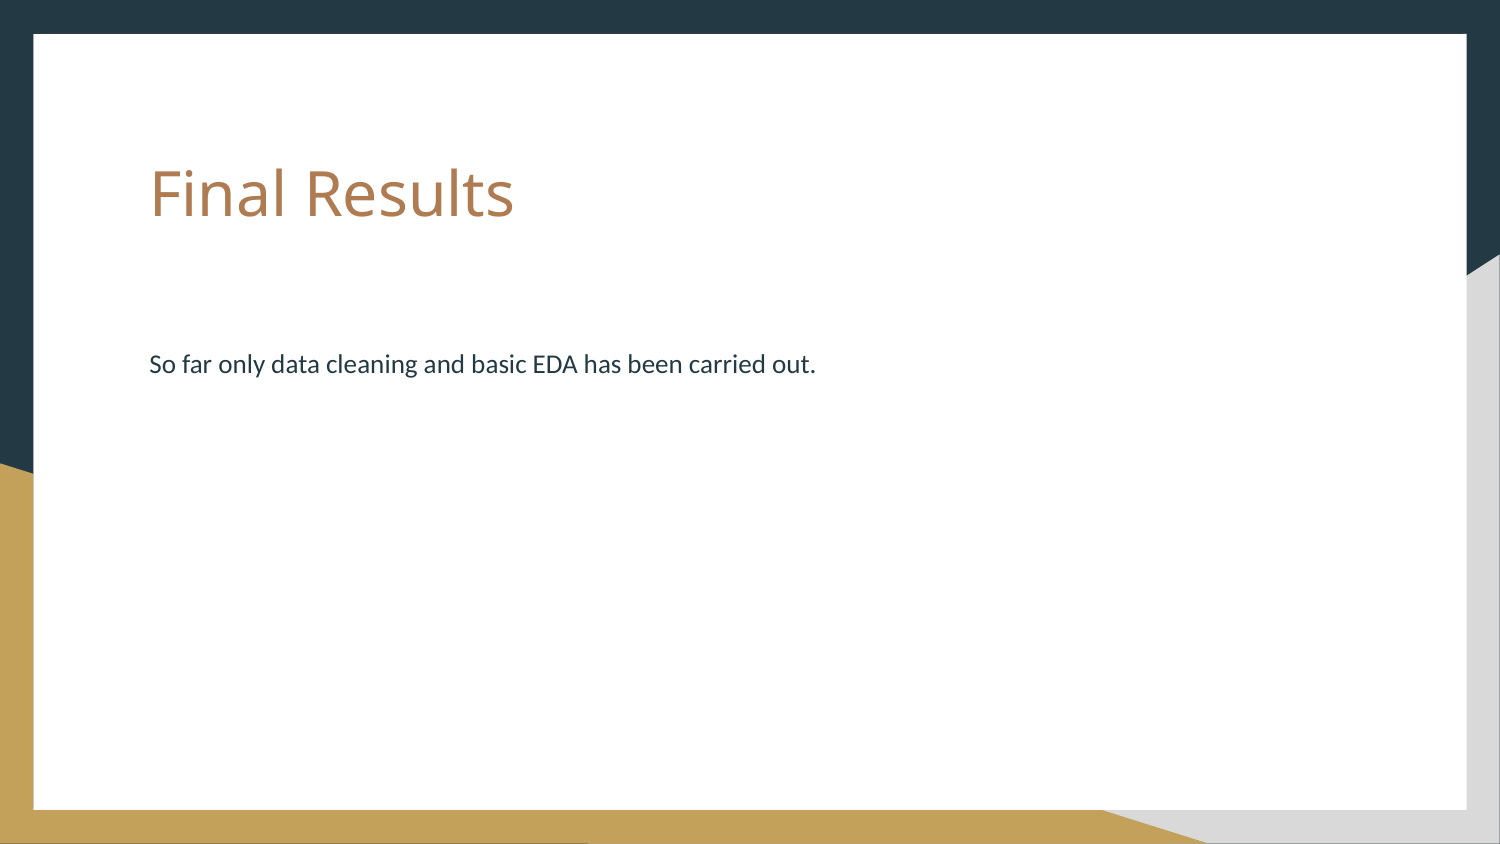

# Final Results
So far only data cleaning and basic EDA has been carried out.